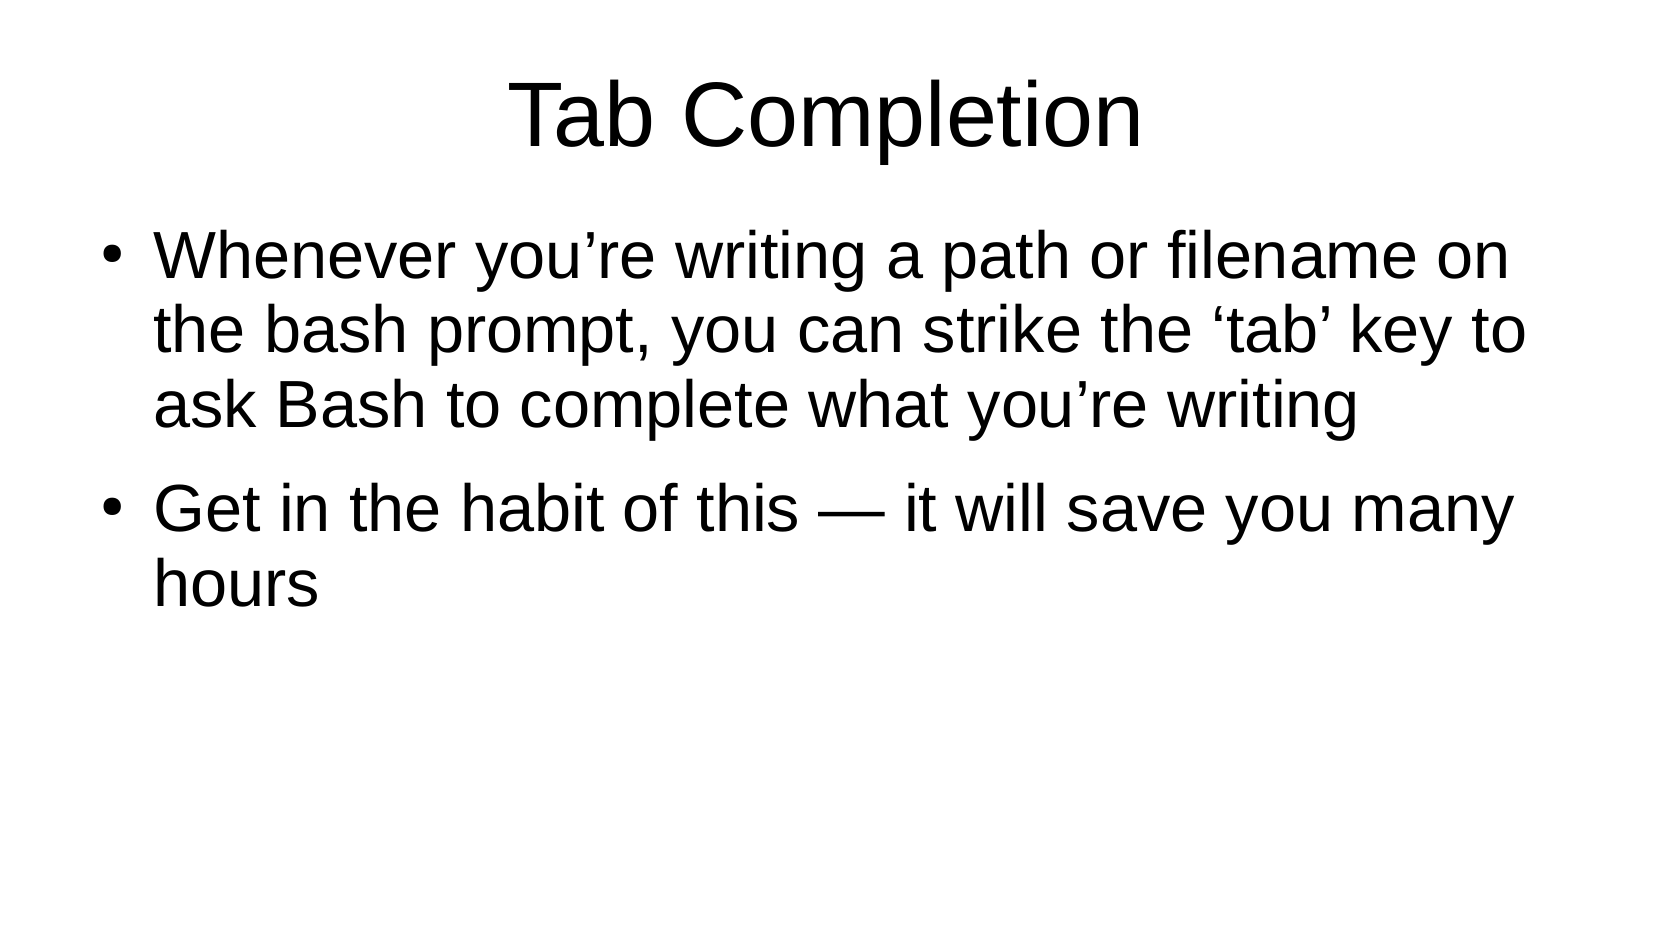

# Tab Completion
Whenever you’re writing a path or filename on the bash prompt, you can strike the ‘tab’ key to ask Bash to complete what you’re writing
Get in the habit of this — it will save you many hours